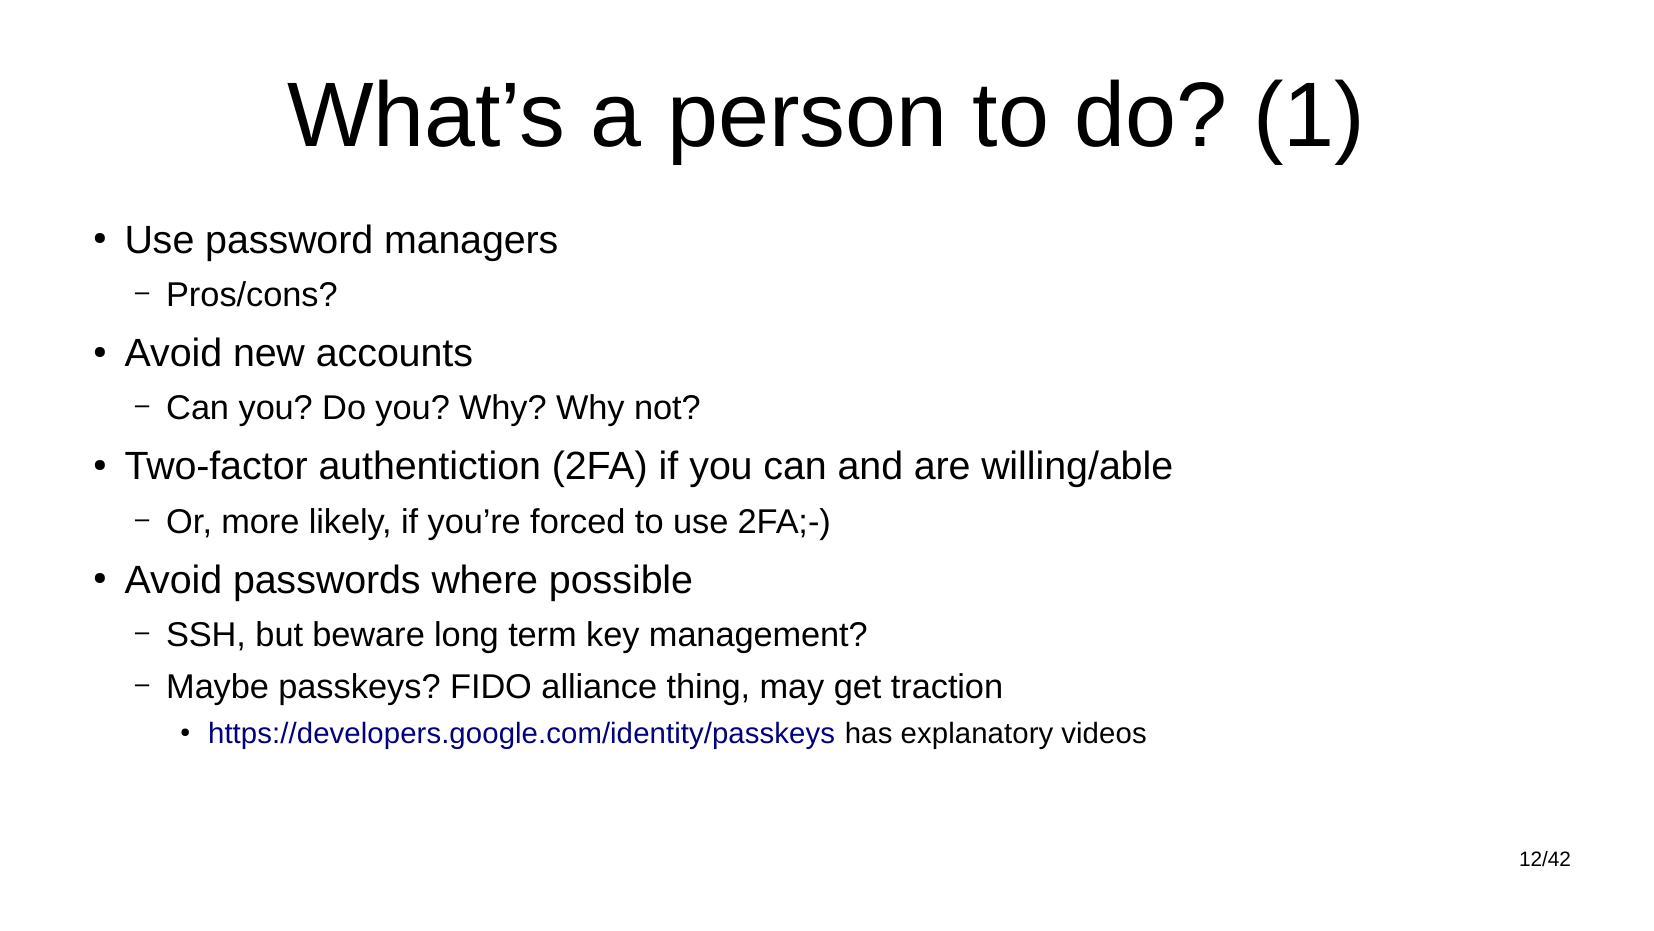

# What’s a person to do? (1)
Use password managers
Pros/cons?
Avoid new accounts
Can you? Do you? Why? Why not?
Two-factor authentiction (2FA) if you can and are willing/able
Or, more likely, if you’re forced to use 2FA;-)
Avoid passwords where possible
SSH, but beware long term key management?
Maybe passkeys? FIDO alliance thing, may get traction
https://developers.google.com/identity/passkeys has explanatory videos
12